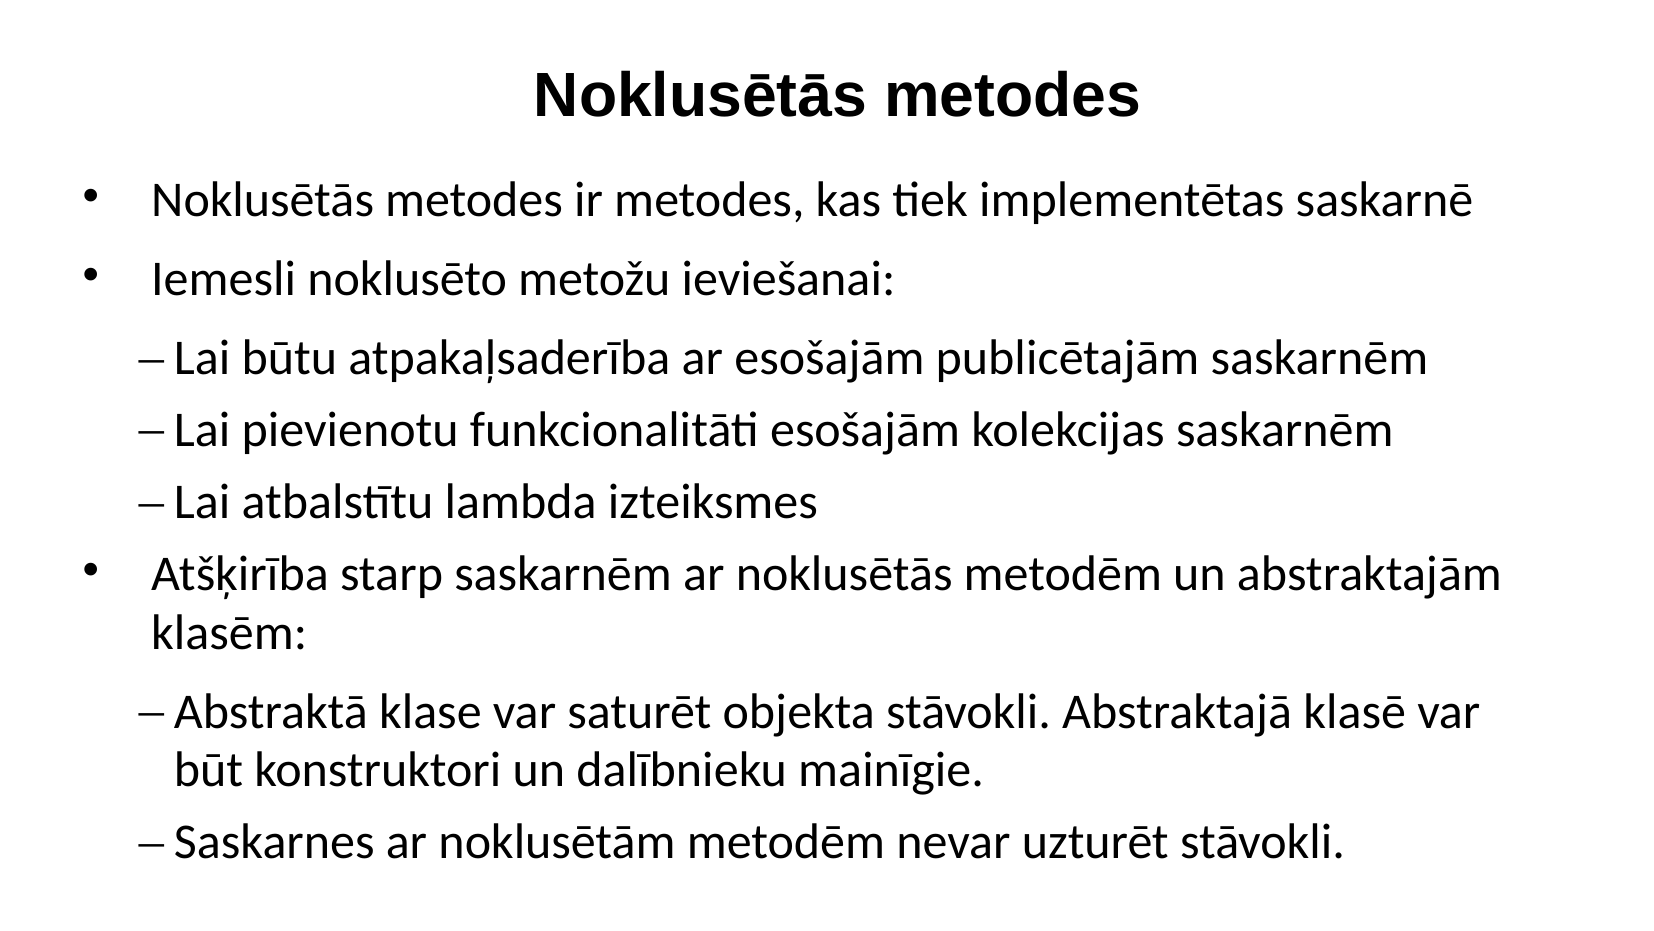

# Noklusētās metodes
Noklusētās metodes ir metodes, kas tiek implementētas saskarnē
Iemesli noklusēto metožu ieviešanai:
Lai būtu atpakaļsaderība ar esošajām publicētajām saskarnēm
Lai pievienotu funkcionalitāti esošajām kolekcijas saskarnēm
Lai atbalstītu lambda izteiksmes
Atšķirība starp saskarnēm ar noklusētās metodēm un abstraktajām klasēm:
Abstraktā klase var saturēt objekta stāvokli. Abstraktajā klasē var būt konstruktori un dalībnieku mainīgie.
Saskarnes ar noklusētām metodēm nevar uzturēt stāvokli.